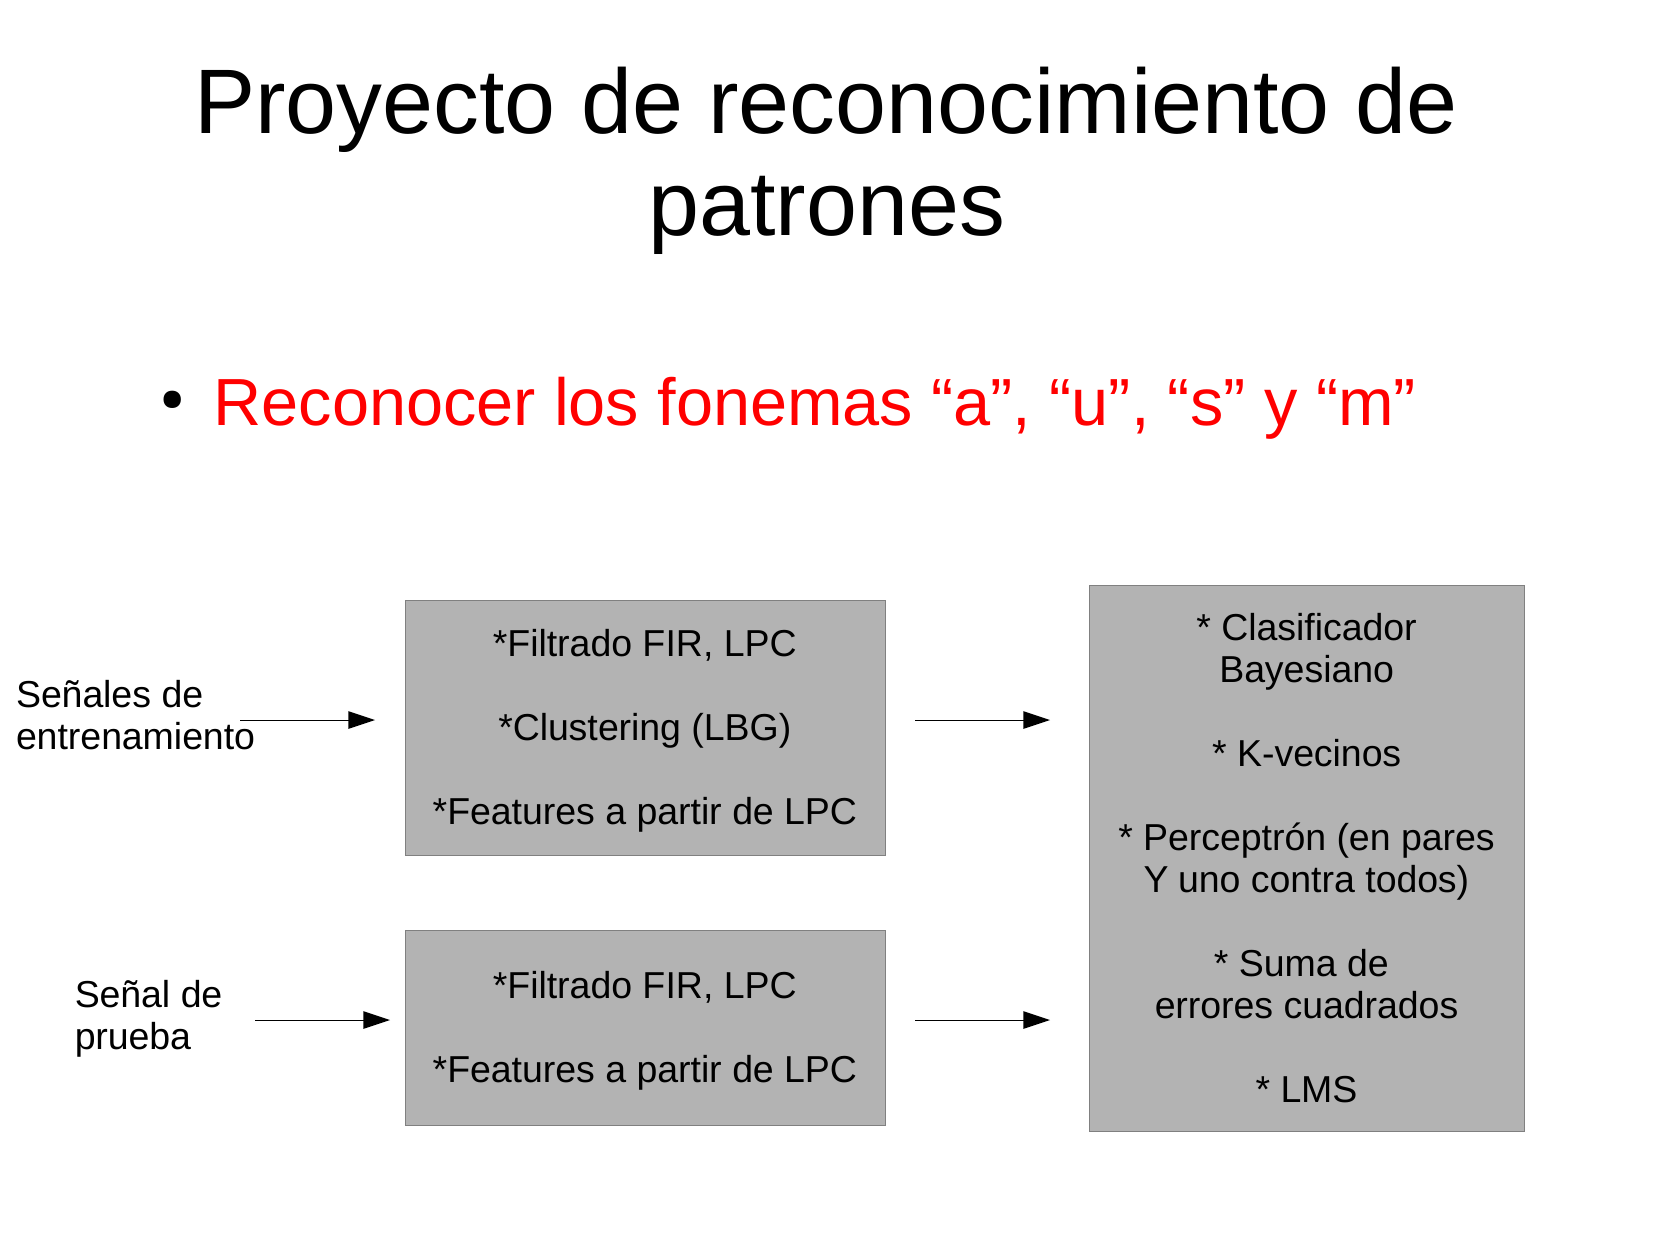

# Proyecto de reconocimiento de patrones
Reconocer los fonemas “a”, “u”, “s” y “m”
* Clasificador
Bayesiano
* K-vecinos
* Perceptrón (en pares
Y uno contra todos)
* Suma de
errores cuadrados
* LMS
*Filtrado FIR, LPC
*Clustering (LBG)
*Features a partir de LPC
Señales de
entrenamiento
*Filtrado FIR, LPC
*Features a partir de LPC
Señal de prueba